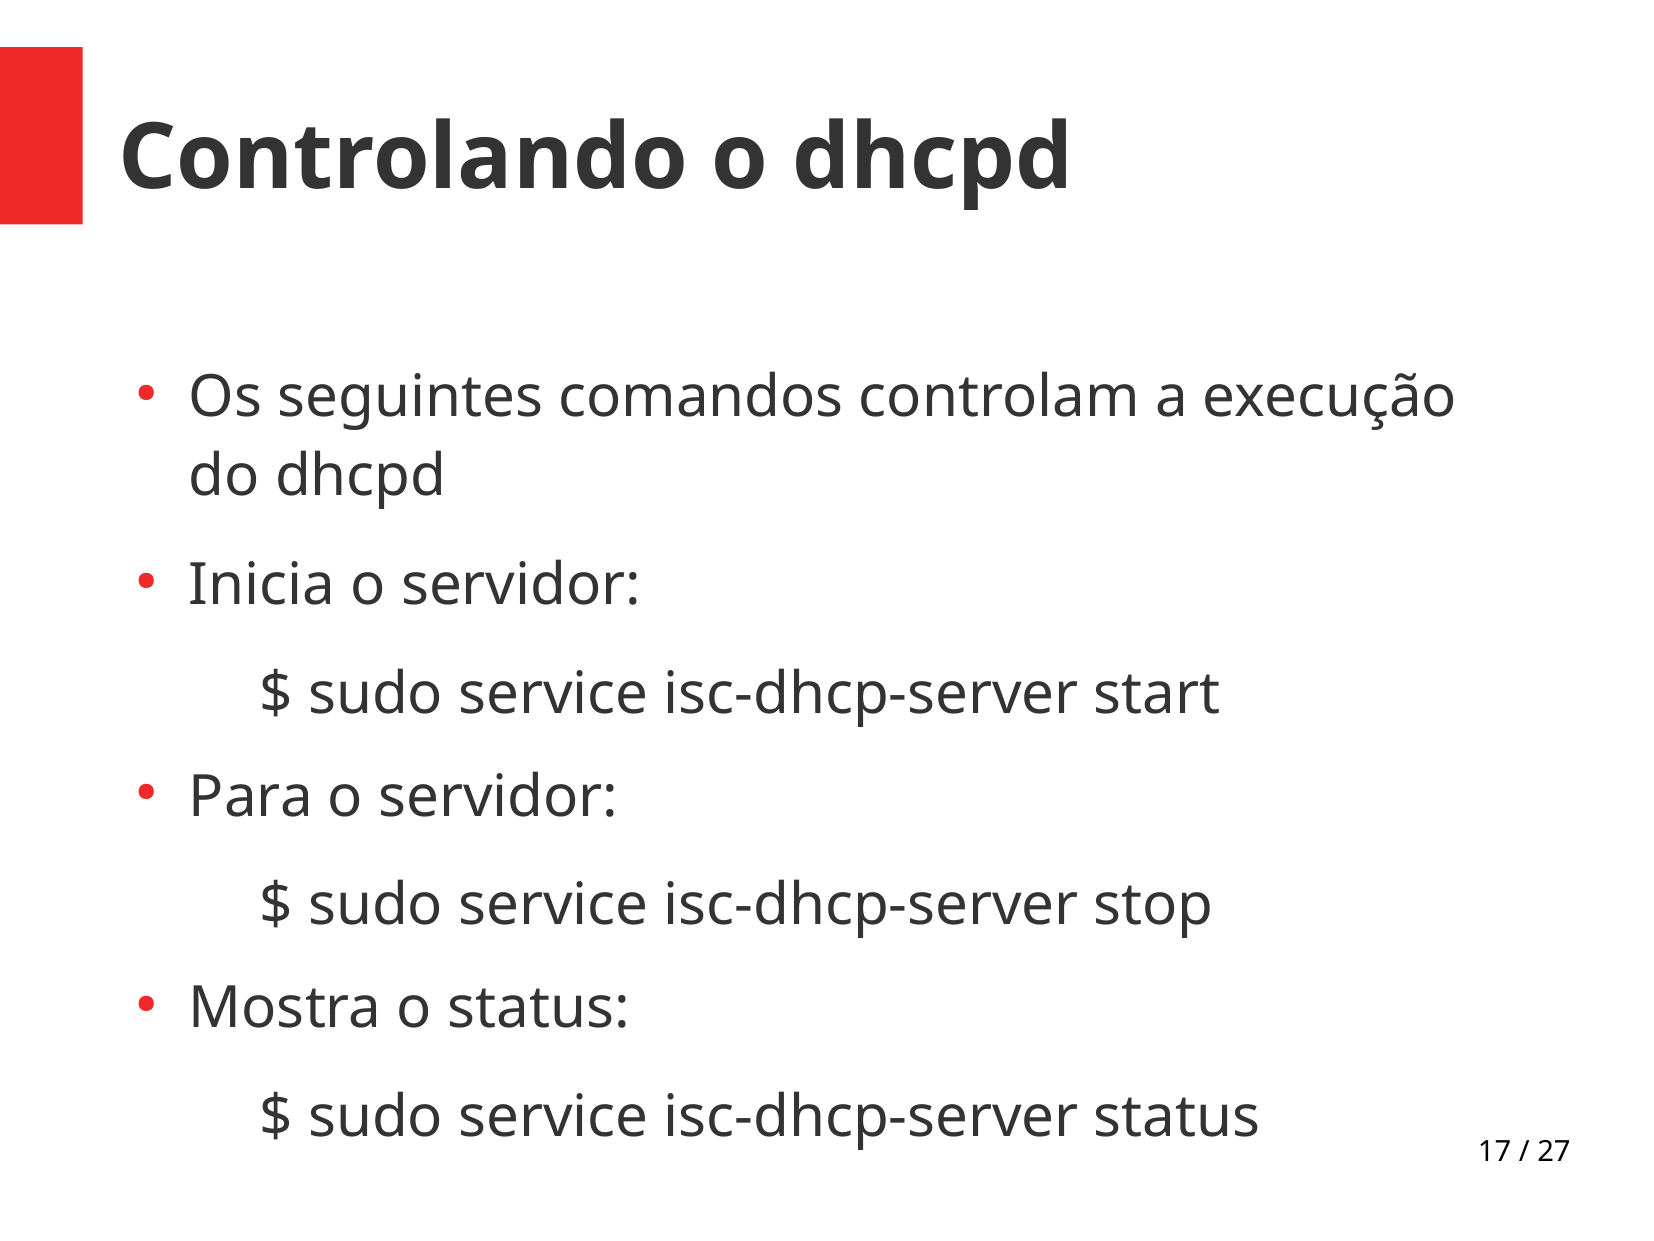

# Controlando o dhcpd
Os seguintes comandos controlam a execução do dhcpd
Inicia o servidor:
$ sudo service isc-dhcp-server start
Para o servidor:
$ sudo service isc-dhcp-server stop
Mostra o status:
$ sudo service isc-dhcp-server status
17